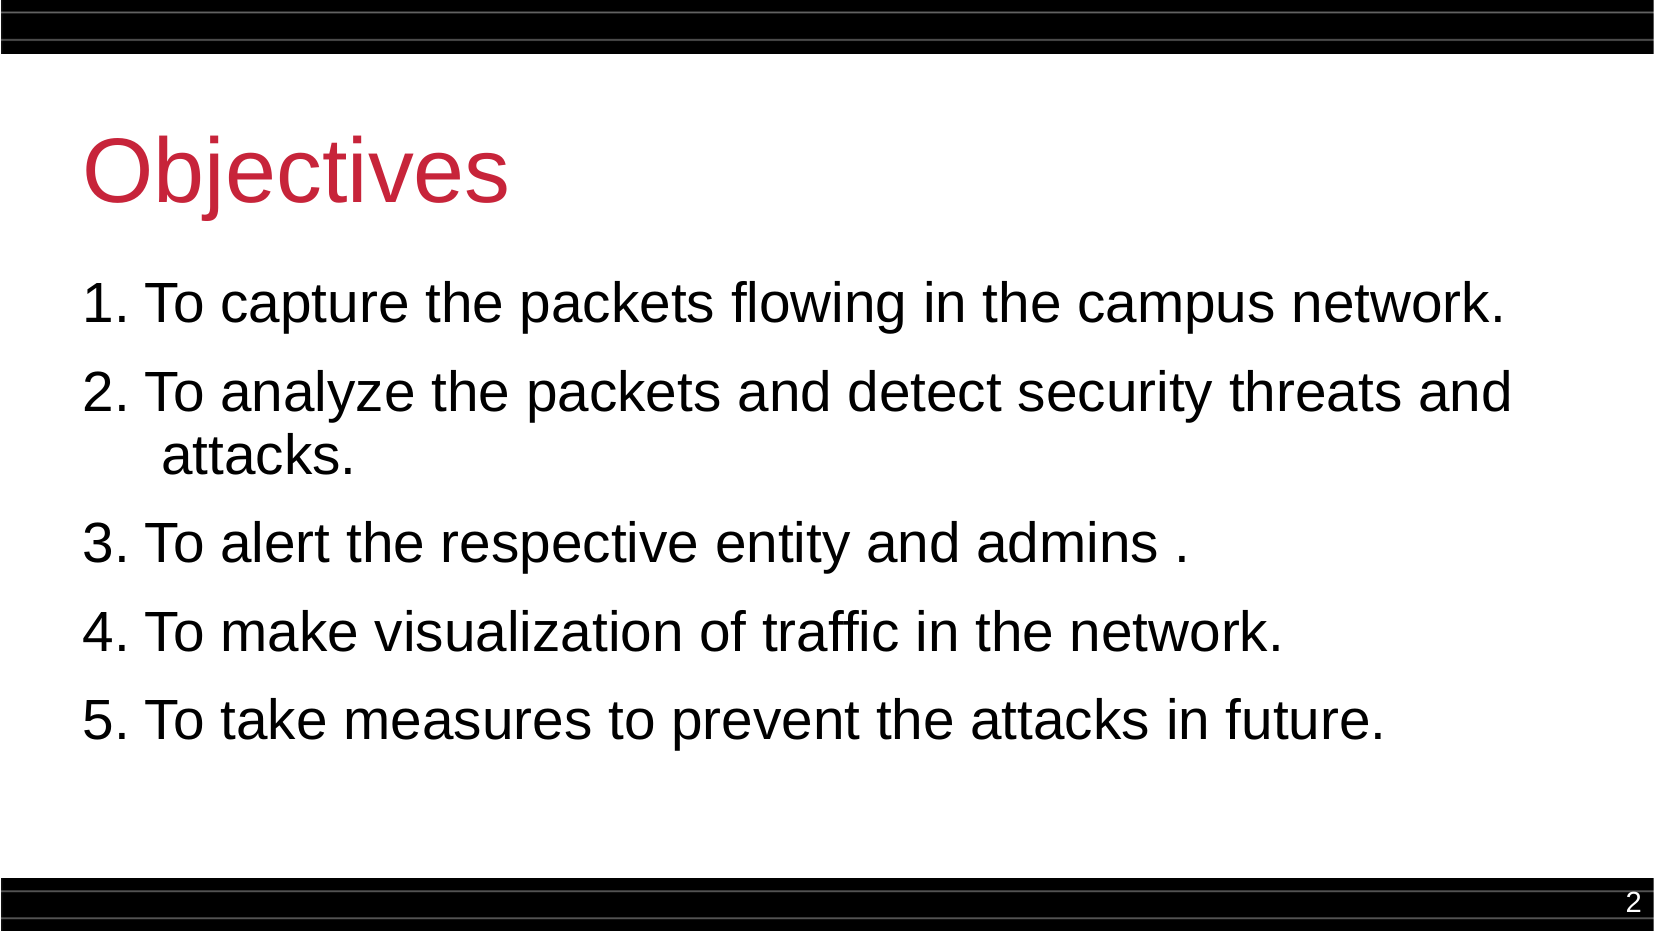

# Objectives
1. To capture the packets flowing in the campus network.
2. To analyze the packets and detect security threats and 			 attacks.
3. To alert the respective entity and admins .
4. To make visualization of traffic in the network.
5. To take measures to prevent the attacks in future.